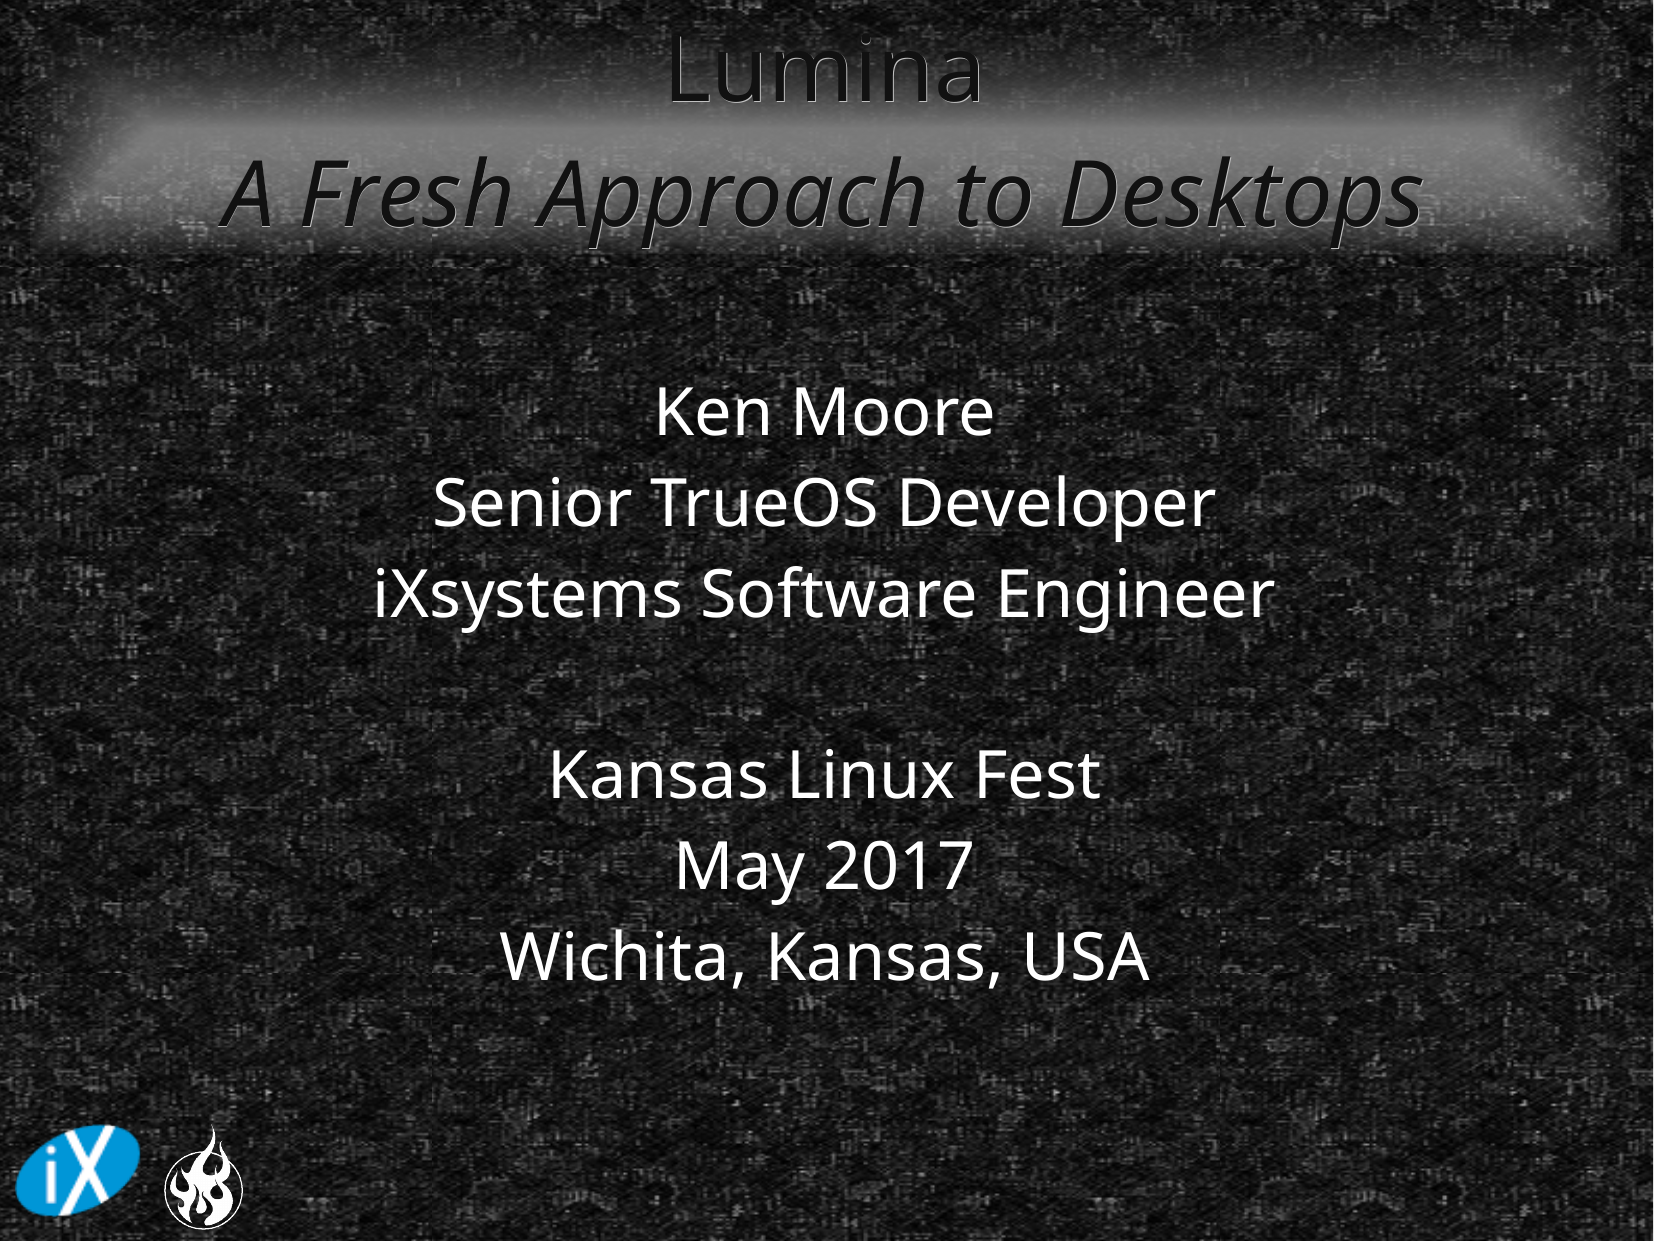

# Lumina A Fresh Approach to Desktops
Ken Moore
Senior TrueOS Developer
iXsystems Software Engineer
Kansas Linux Fest
May 2017
Wichita, Kansas, USA